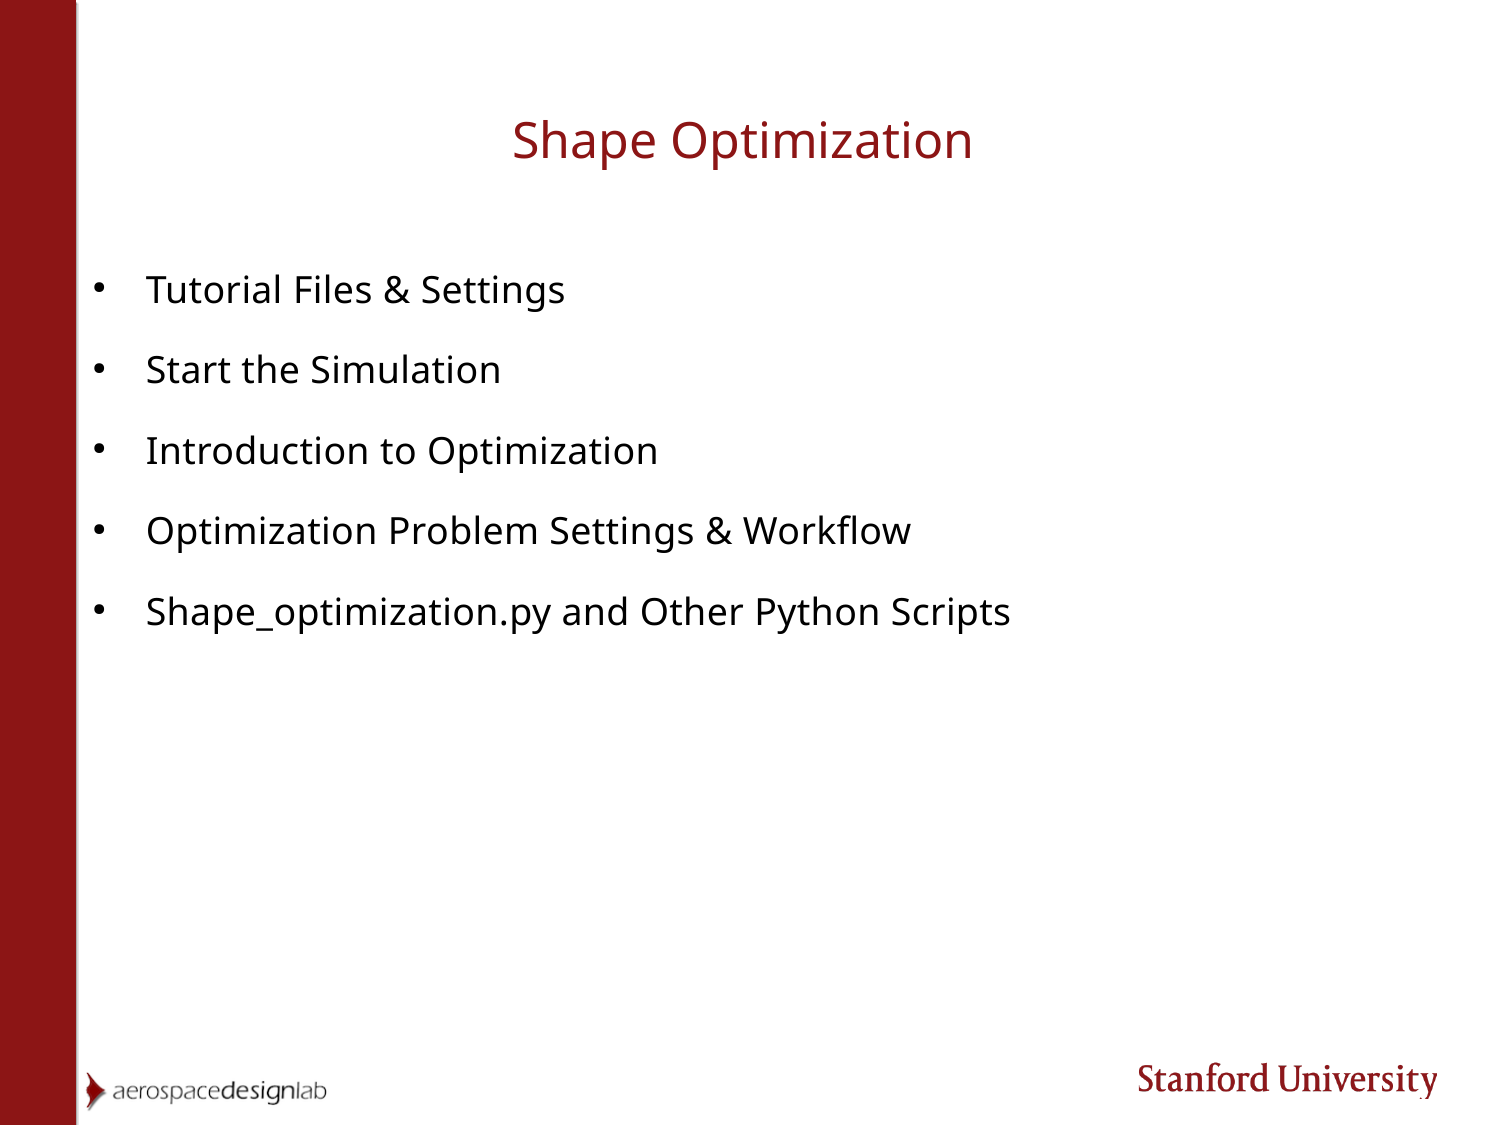

# Shape Optimization
Tutorial Files & Settings
Start the Simulation
Introduction to Optimization
Optimization Problem Settings & Workflow
Shape_optimization.py and Other Python Scripts